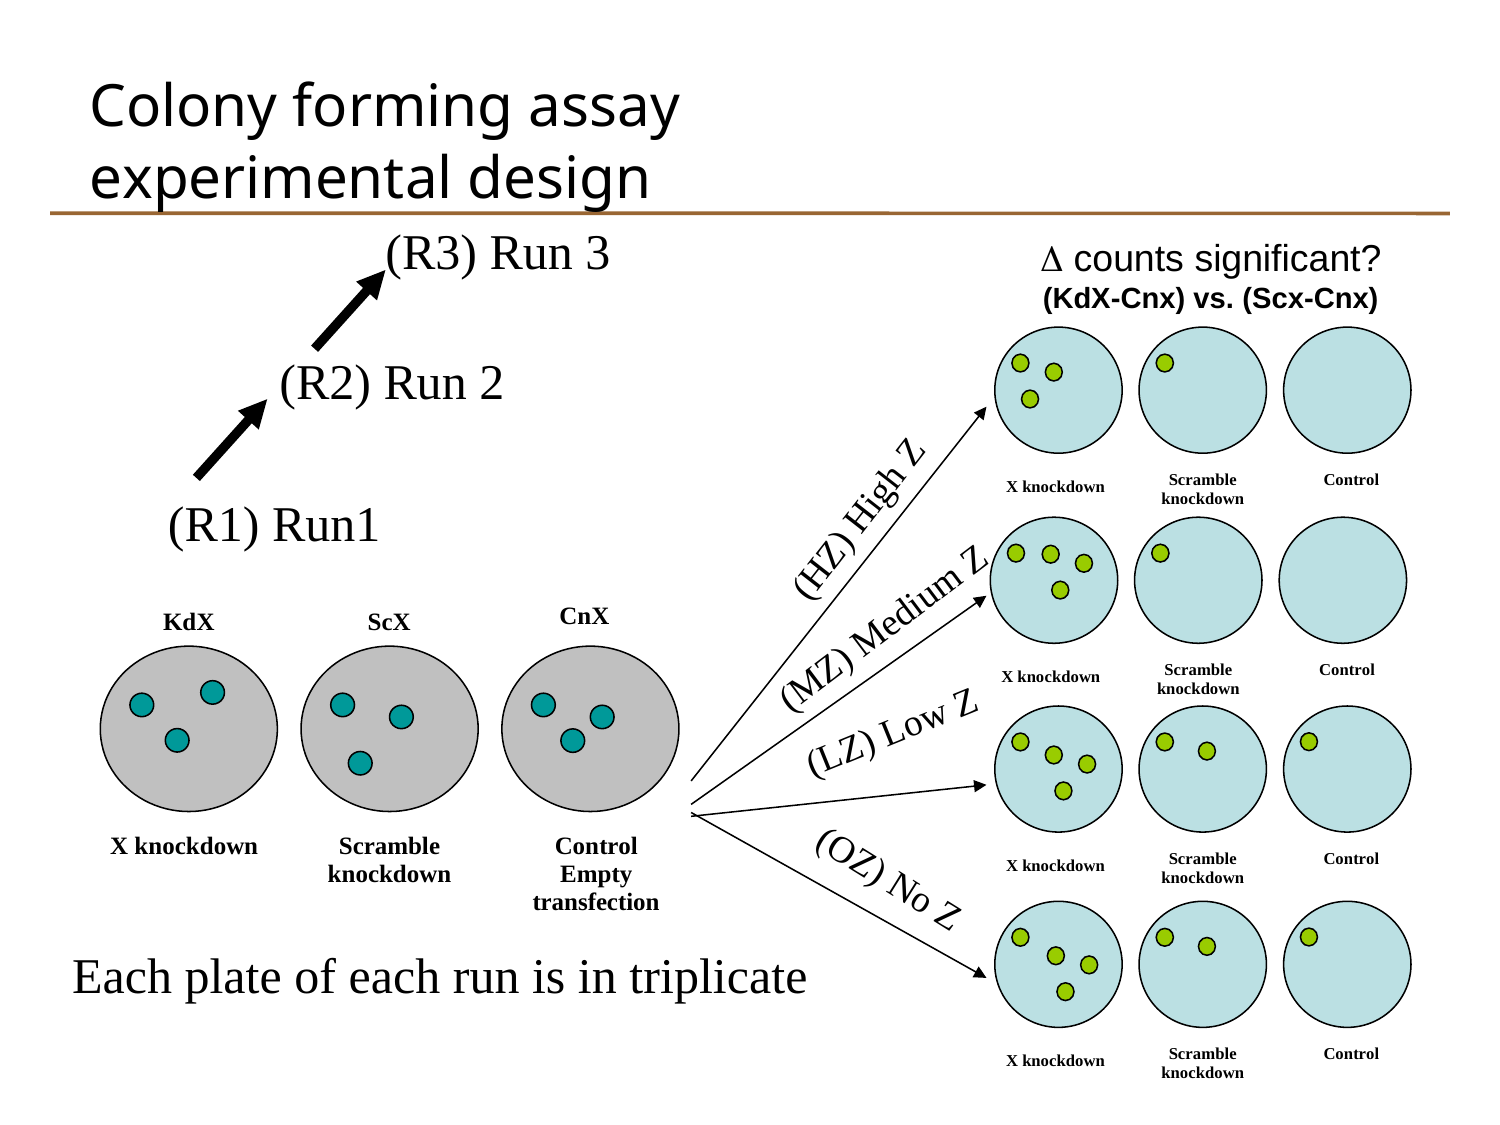

Colony forming assay
experimental design
(R3) Run 3
Δ counts significant?
(KdX-Cnx) vs. (Scx-Cnx)
(R2) Run 2
Control
Scramble knockdown
X knockdown
(HZ) High Z
(R1) Run1
(MZ) Medium Z
CnX
KdX
ScX
Control
Scramble knockdown
X knockdown
(LZ) Low Z
X knockdown
Scramble knockdown
Control
Empty transfection
Control
Scramble knockdown
X knockdown
(OZ) No Z
Each plate of each run is in triplicate
Control
Scramble knockdown
X knockdown